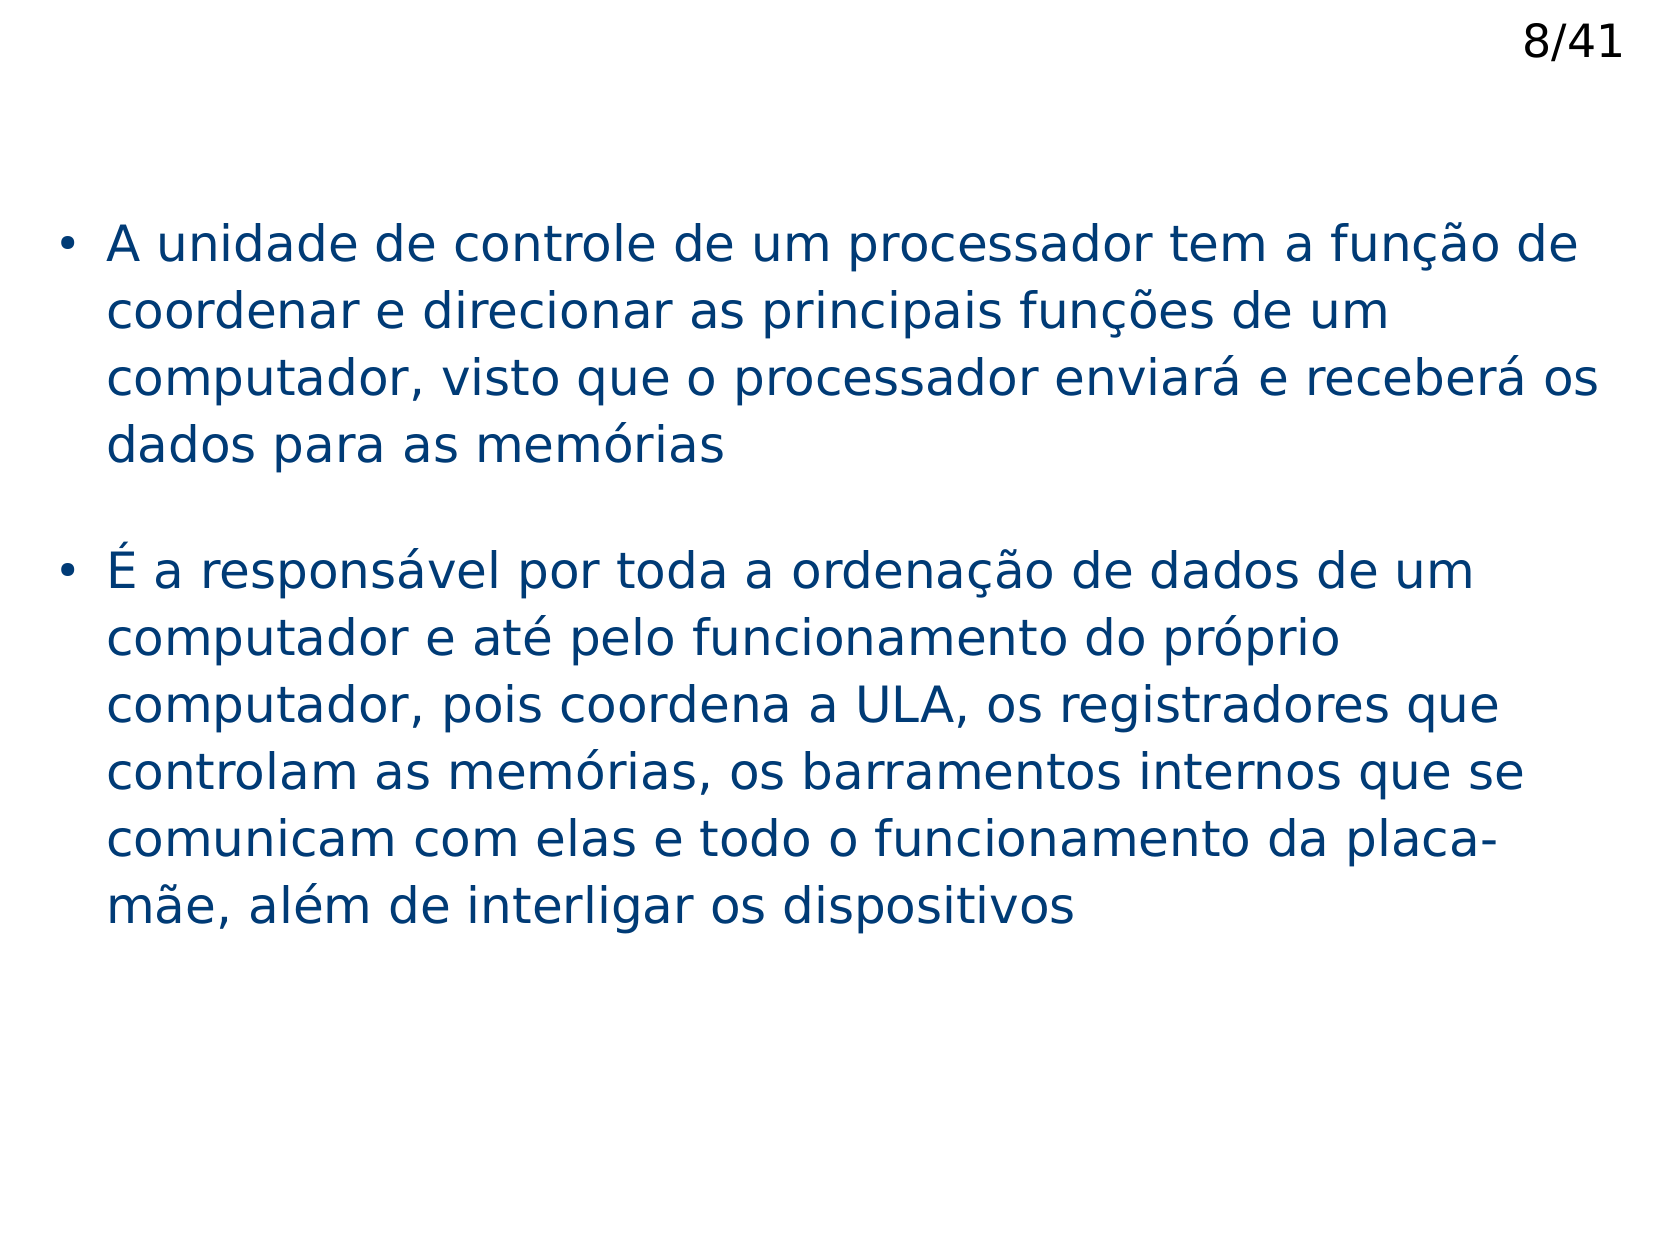

8
#
A unidade de controle de um processador tem a função de coordenar e direcionar as principais funções de um computador, visto que o processador enviará e receberá os dados para as memórias
É a responsável por toda a ordenação de dados de um computador e até pelo funcionamento do próprio computador, pois coordena a ULA, os registradores que controlam as memórias, os barramentos internos que se comunicam com elas e todo o funcionamento da placa-mãe, além de interligar os dispositivos